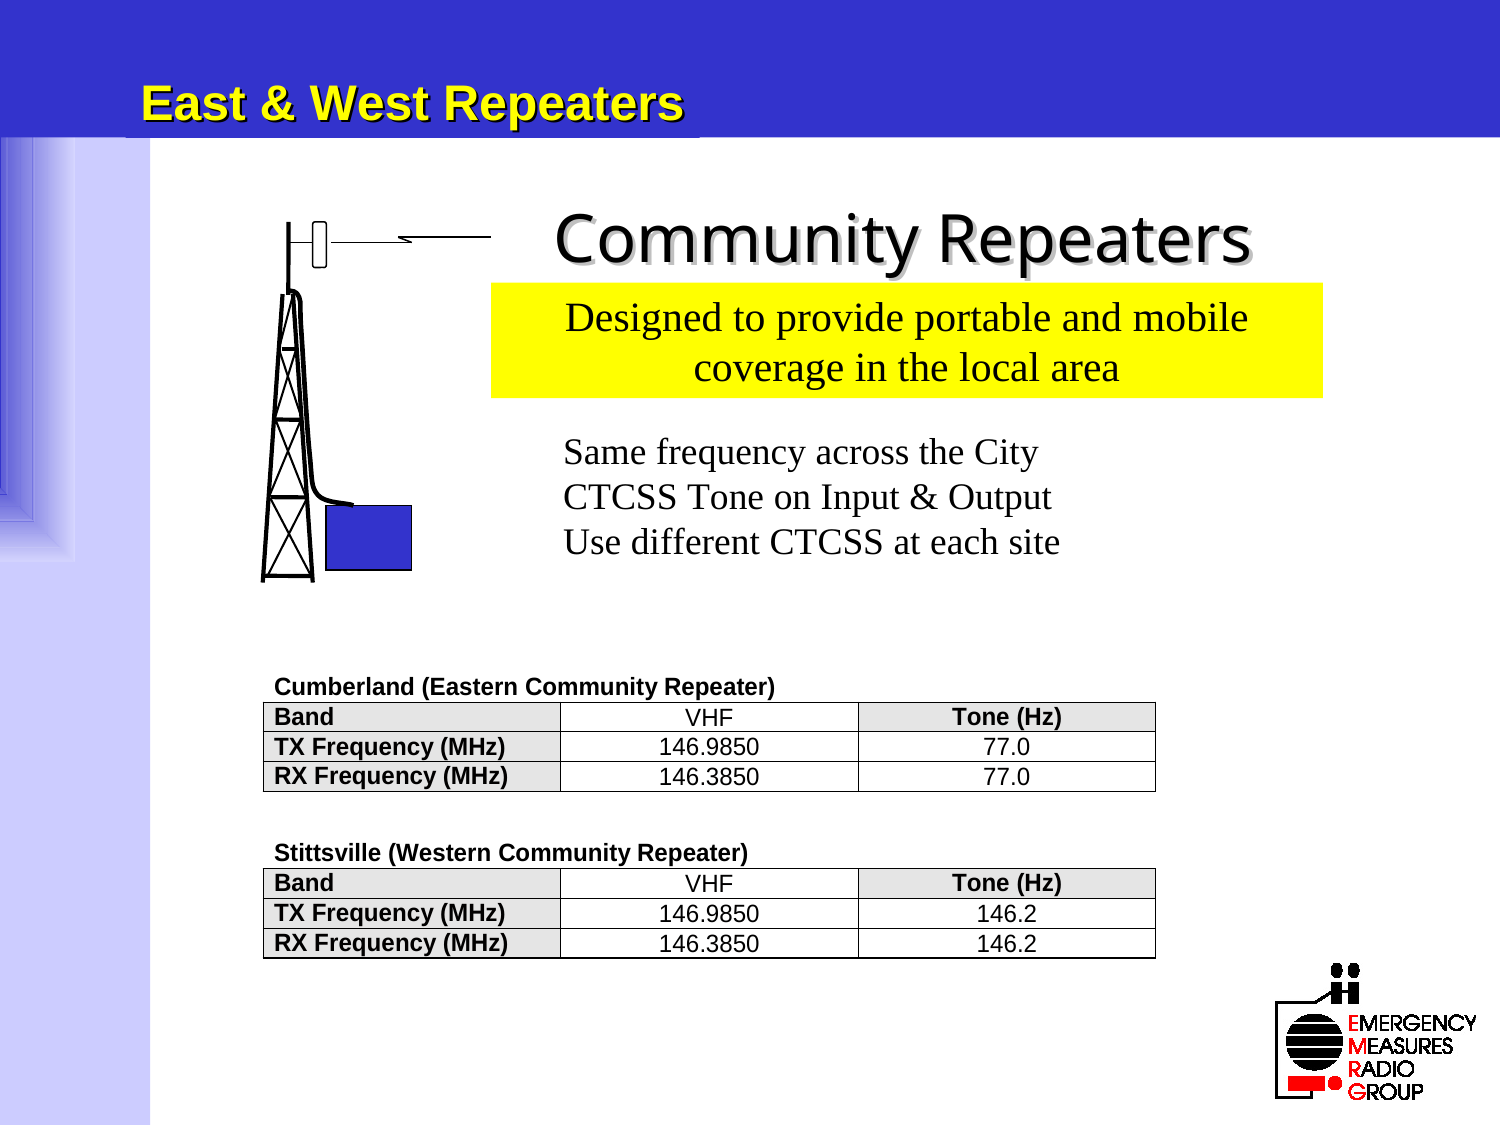

East & West Repeaters
Community Repeaters
Designed to provide portable and mobile coverage in the local area
Same frequency across the City
CTCSS Tone on Input & Output
Use different CTCSS at each site